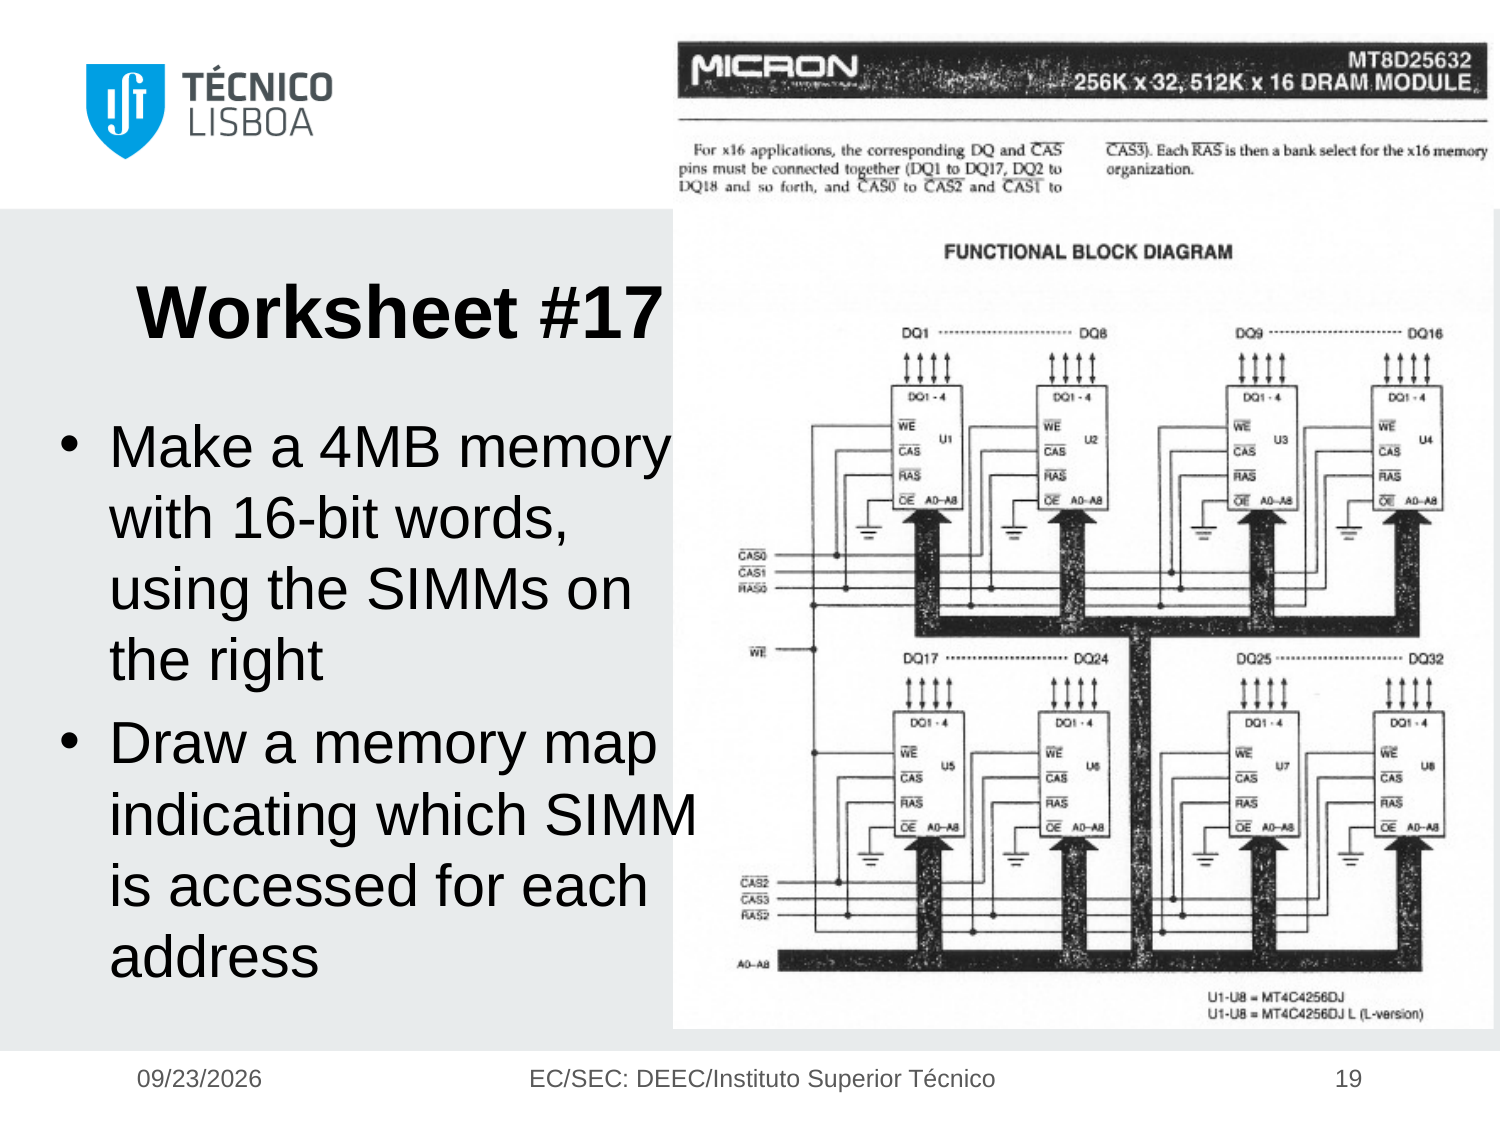

# Worksheet #17
Make a 4MB memory with 16-bit words, using the SIMMs on the right
Draw a memory map indicating which SIMM is accessed for each address
EC/SEC: DEEC/Instituto Superior Técnico